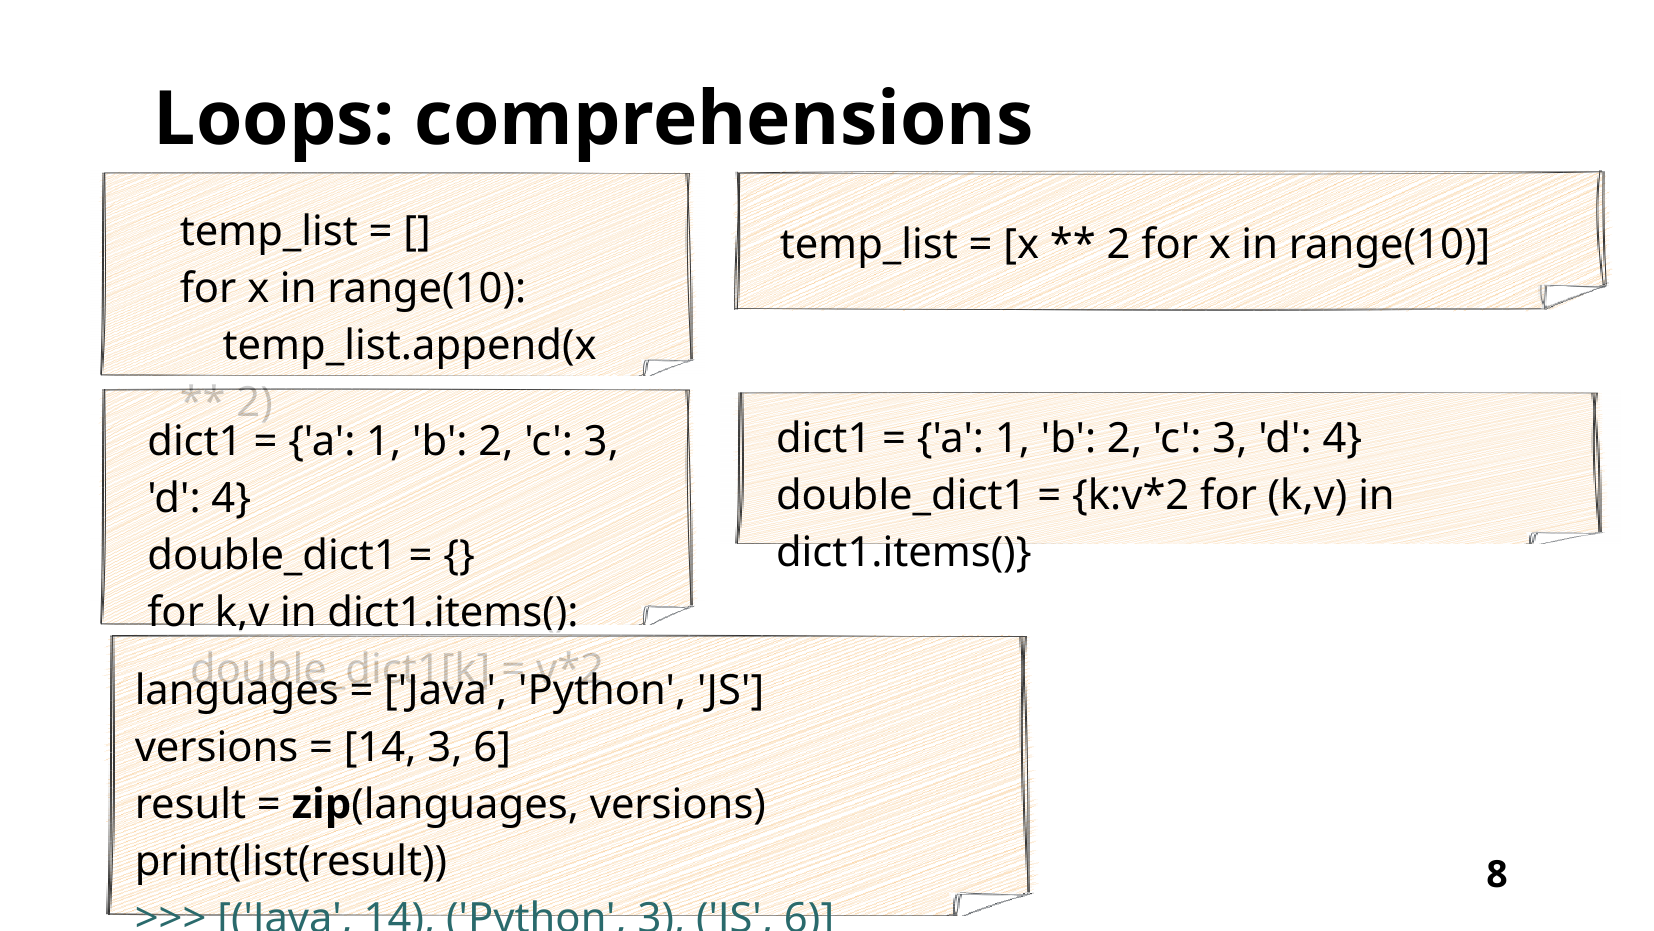

# Loops: comprehensions
temp_list = [x ** 2 for x in range(10)]
temp_list = []
for x in range(10):
 temp_list.append(x ** 2)
dict1 = {'a': 1, 'b': 2, 'c': 3, 'd': 4}
double_dict1 = {k:v*2 for (k,v) in dict1.items()}
dict1 = {'a': 1, 'b': 2, 'c': 3, 'd': 4}
double_dict1 = {}
for k,v in dict1.items():
 double_dict1[k] = v*2
languages = ['Java', 'Python', 'JS']
versions = [14, 3, 6]
result = zip(languages, versions)
print(list(result))
>>> [('Java', 14), ('Python', 3), ('JS', 6)]